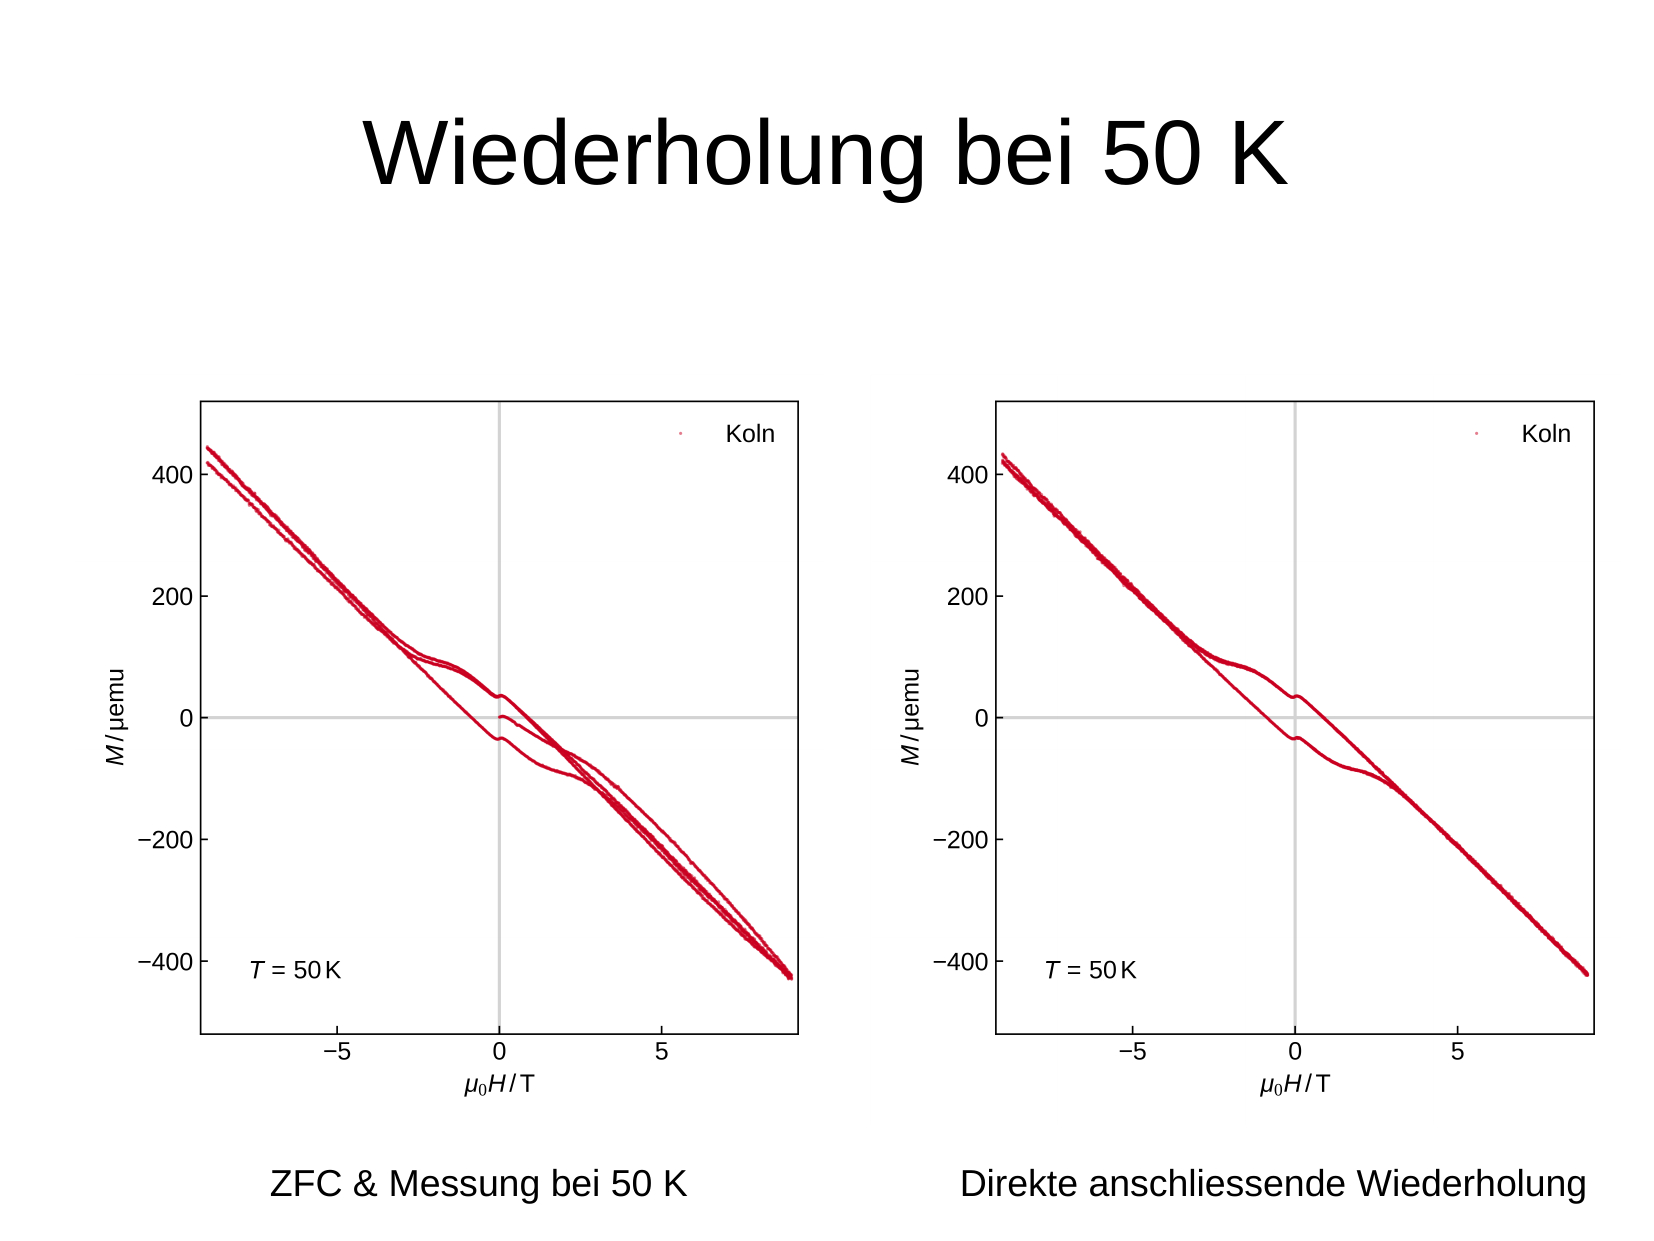

# Wiederholung bei 50 K
ZFC & Messung bei 50 K
Direkte anschliessende Wiederholung